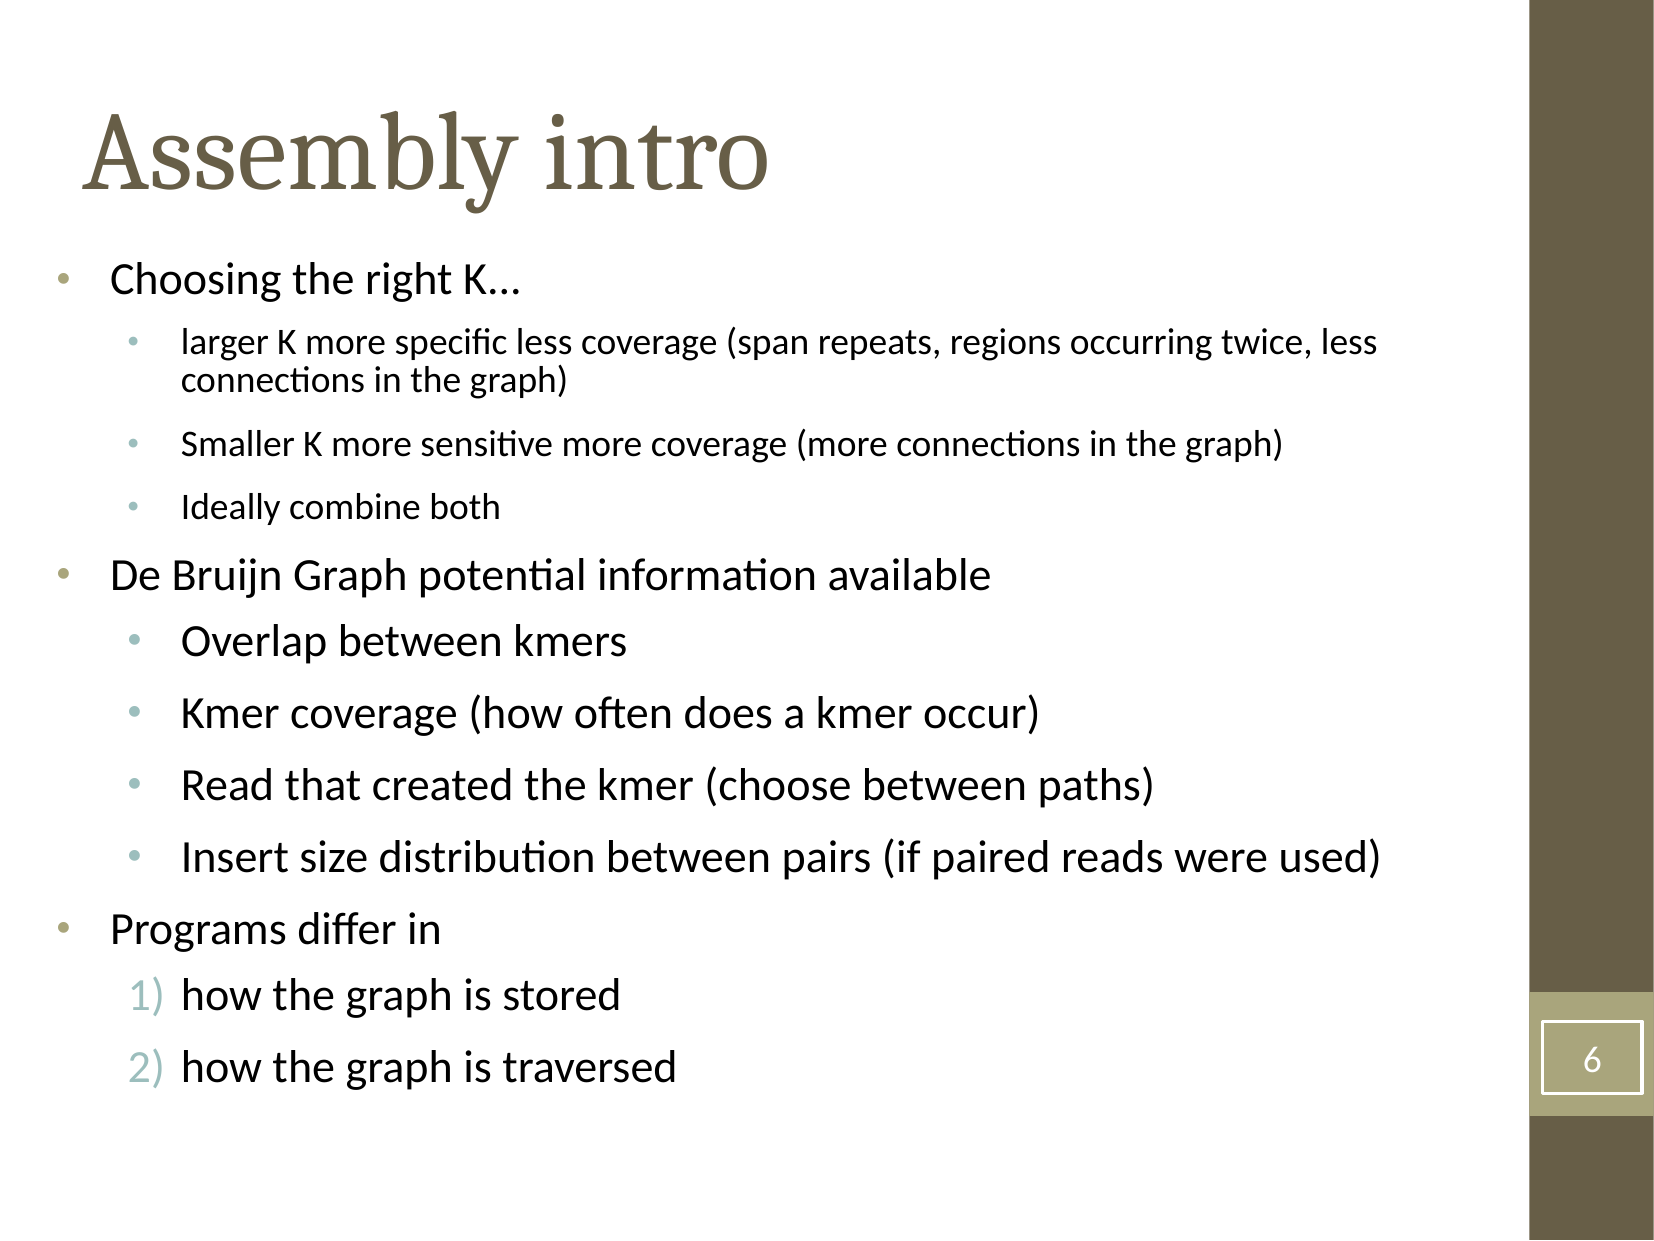

# Assembly intro
Choosing the right K...
larger K more specific less coverage (span repeats, regions occurring twice, less connections in the graph)
Smaller K more sensitive more coverage (more connections in the graph)
Ideally combine both
De Bruijn Graph potential information available
Overlap between kmers
Kmer coverage (how often does a kmer occur)
Read that created the kmer (choose between paths)
Insert size distribution between pairs (if paired reads were used)
Programs differ in
how the graph is stored
how the graph is traversed
6